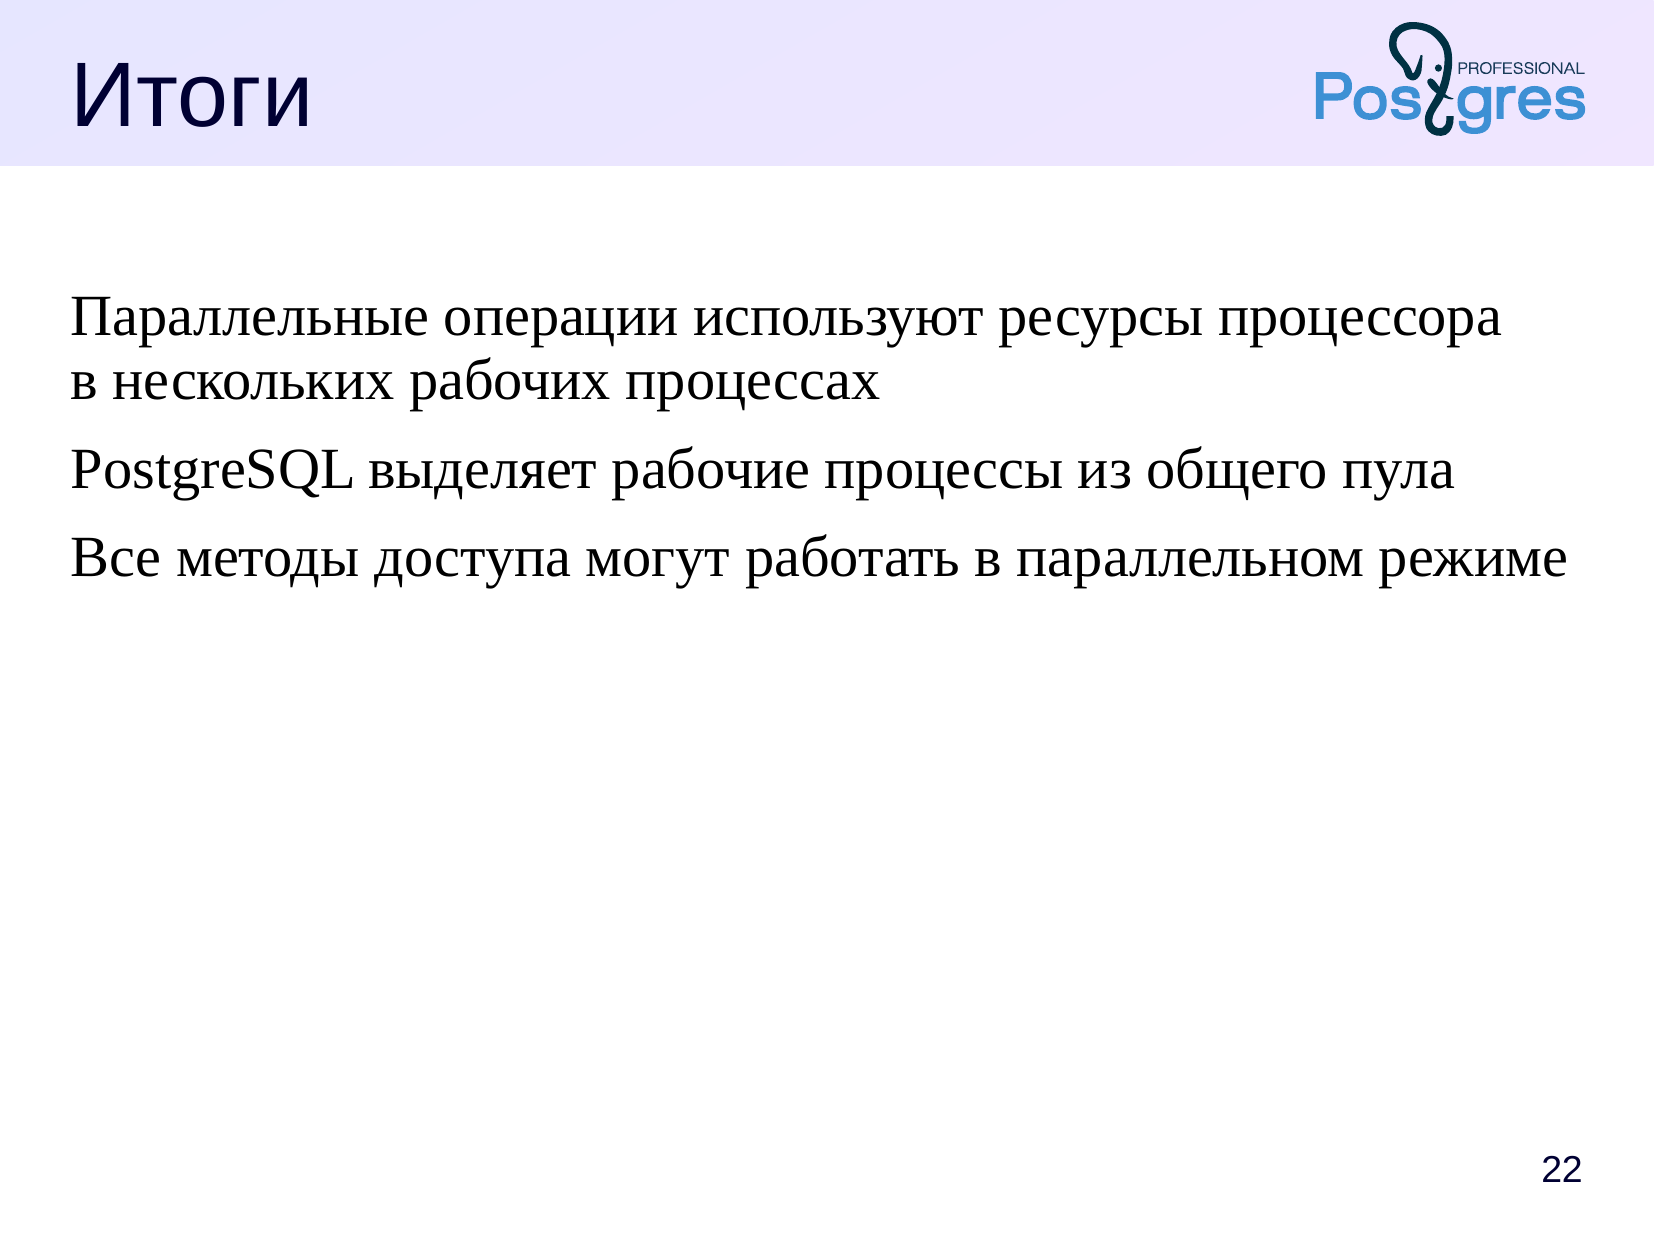

# Итоги
Параллельные операции используют ресурсы процессора
в нескольких рабочих процессах
PostgreSQL выделяет рабочие процессы из общего пула
Все методы доступа могут работать в параллельном режиме